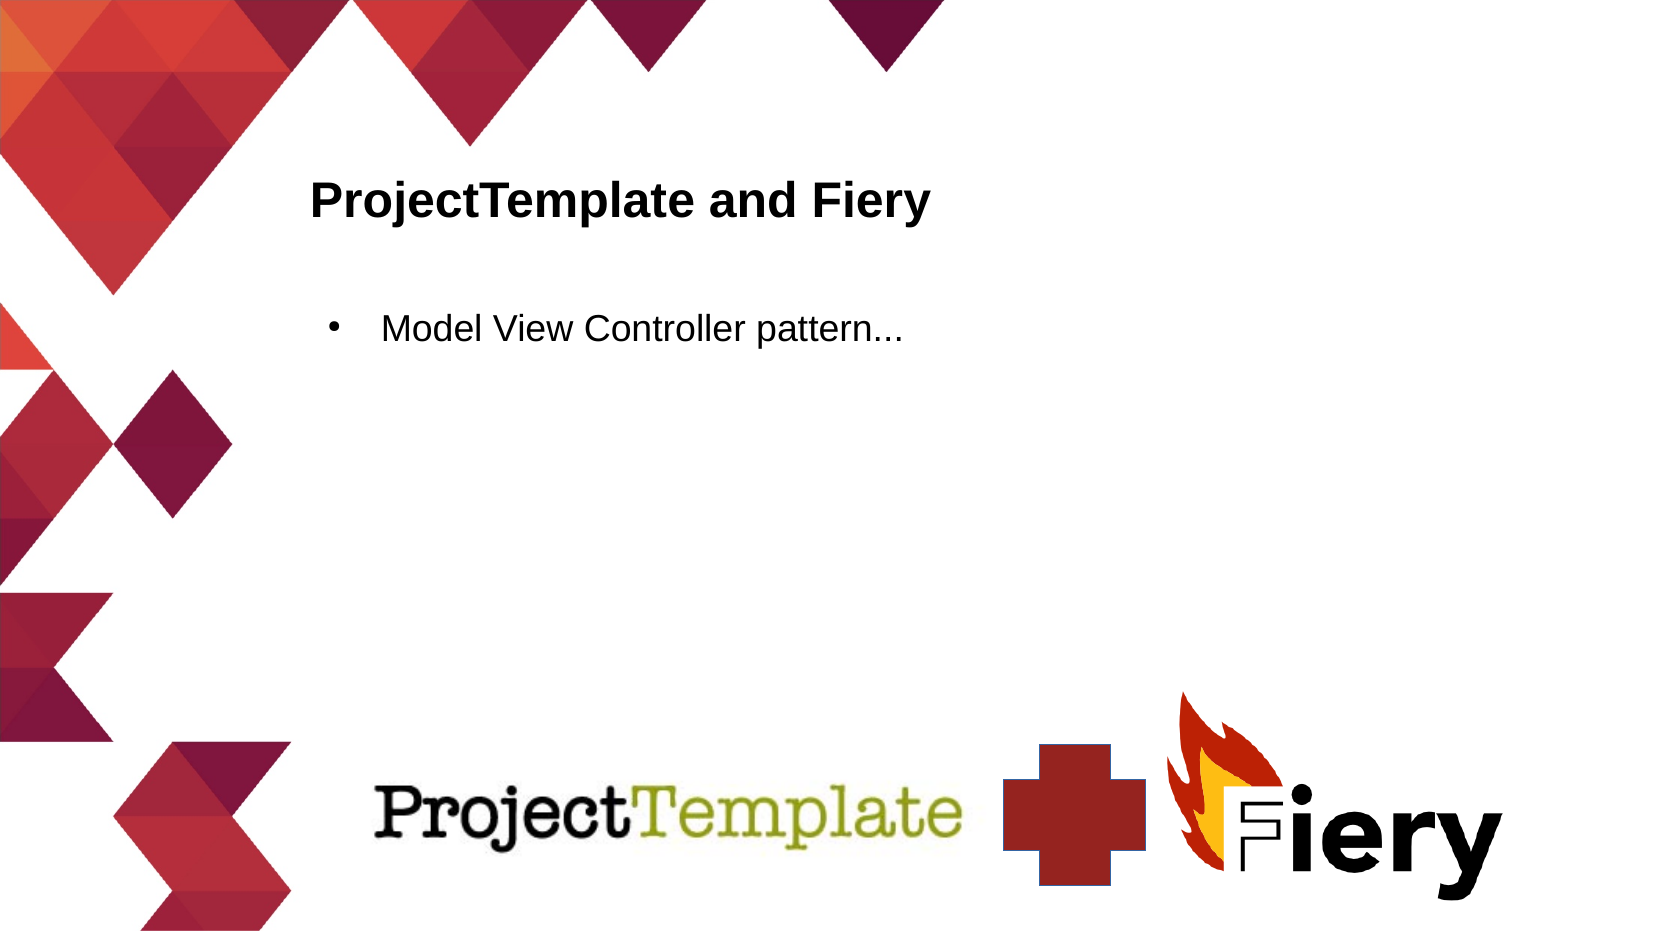

# ProjectTemplate and Fiery
Model View Controller pattern...